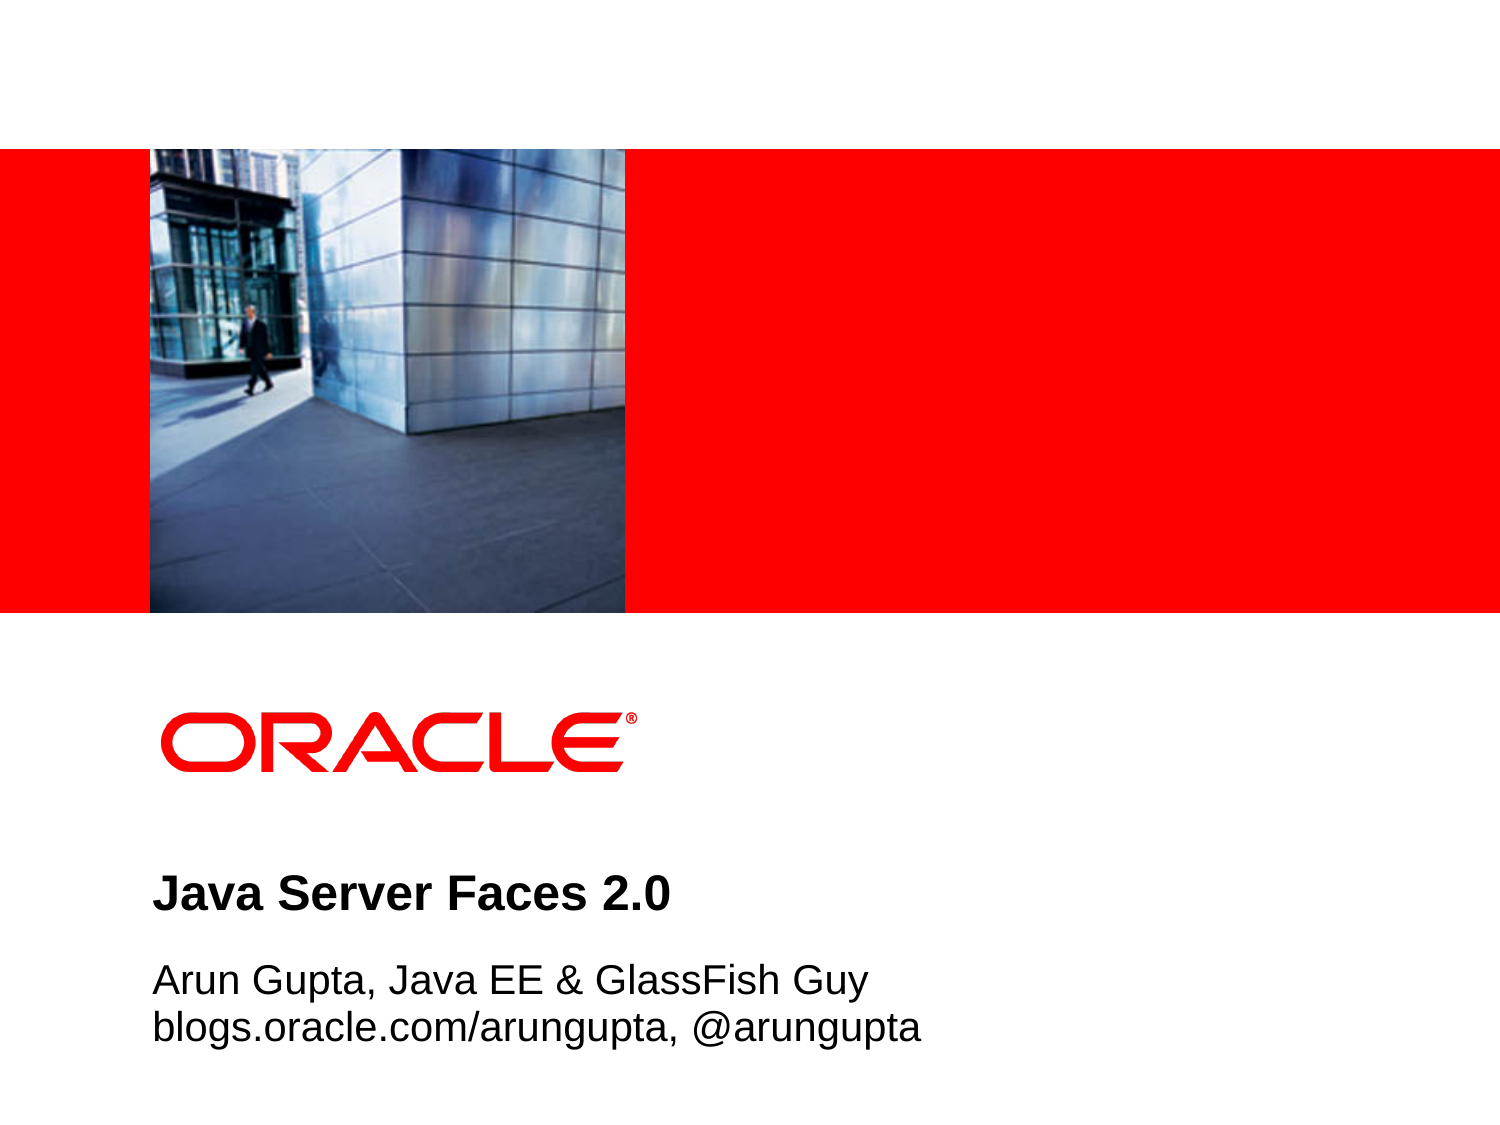

# Java Server Faces 2.0
Arun Gupta, Java EE & GlassFish Guy
blogs.oracle.com/arungupta, @arungupta